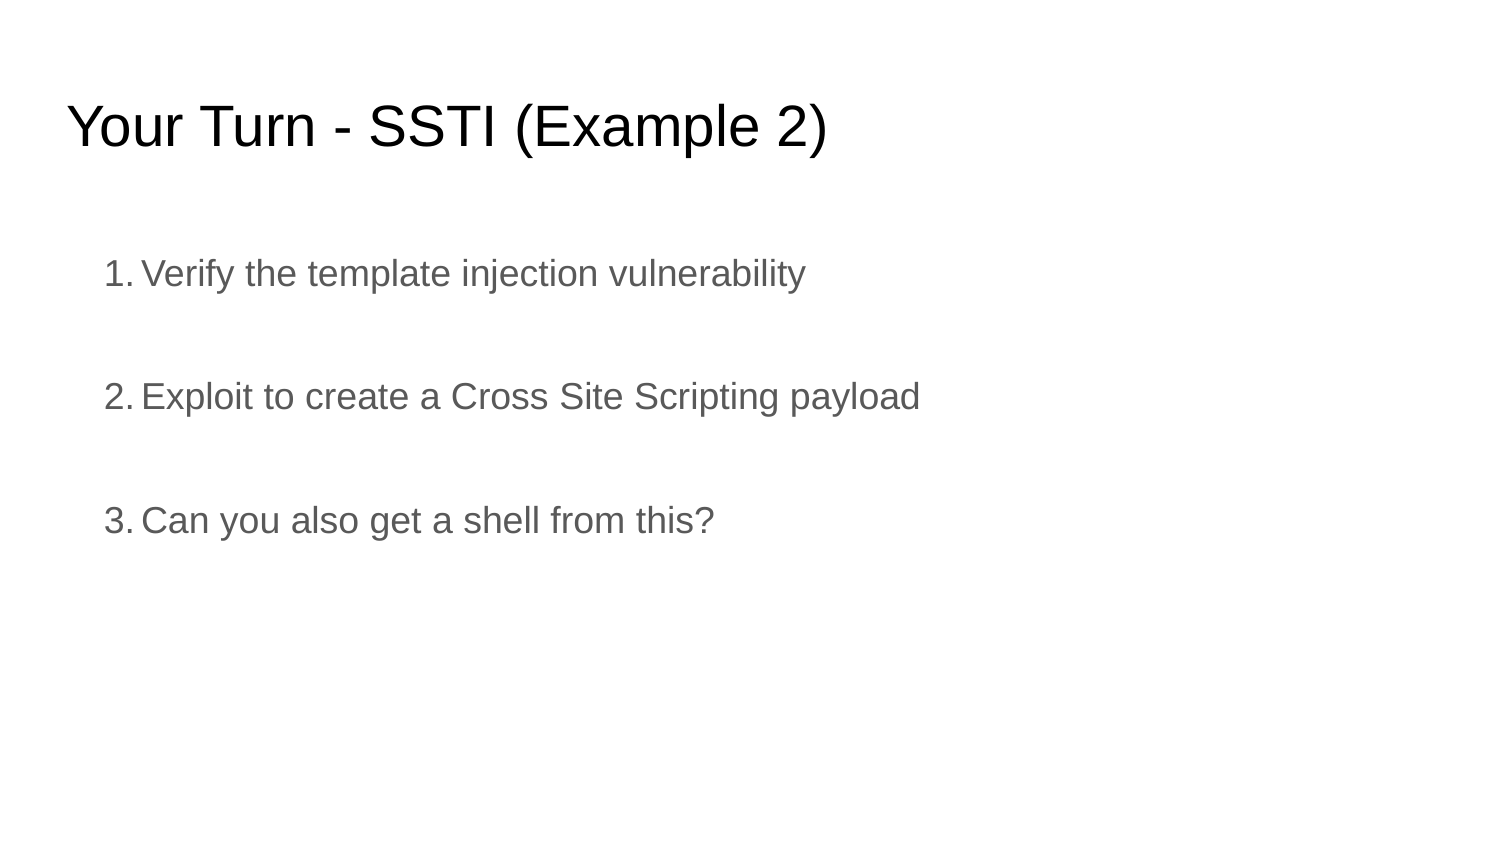

# Your Turn - SSTI (Example 2)
Verify the template injection vulnerability
Exploit to create a Cross Site Scripting payload
Can you also get a shell from this?